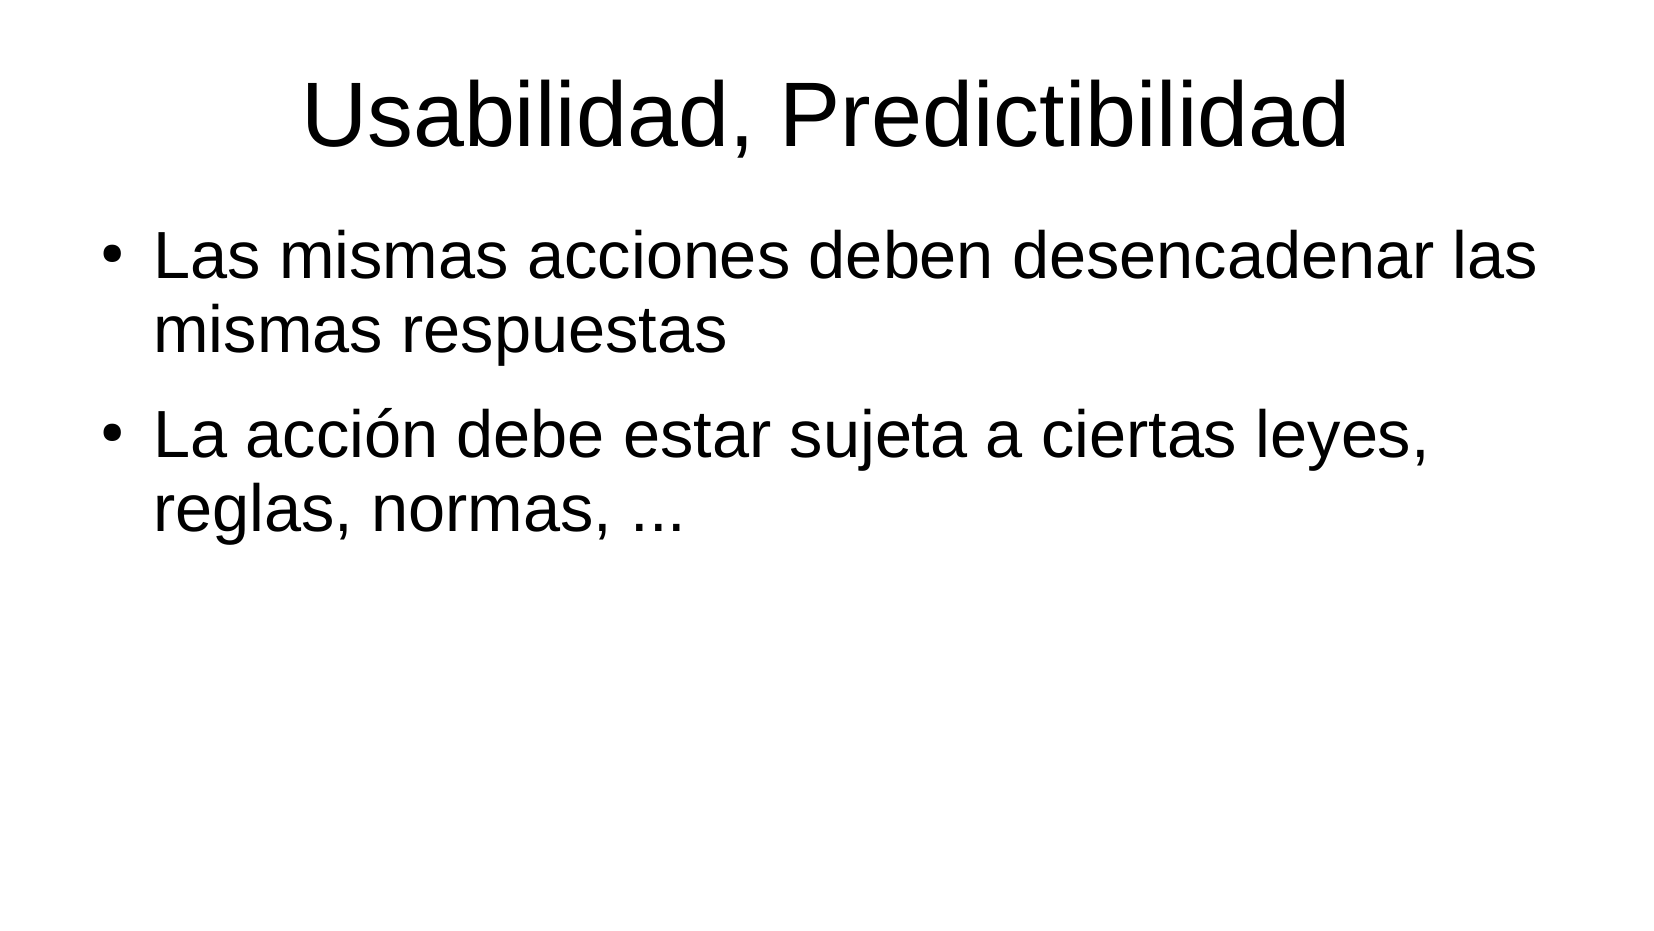

# Usabilidad, Predictibilidad
Las mismas acciones deben desencadenar las mismas respuestas
La acción debe estar sujeta a ciertas leyes, reglas, normas, ...